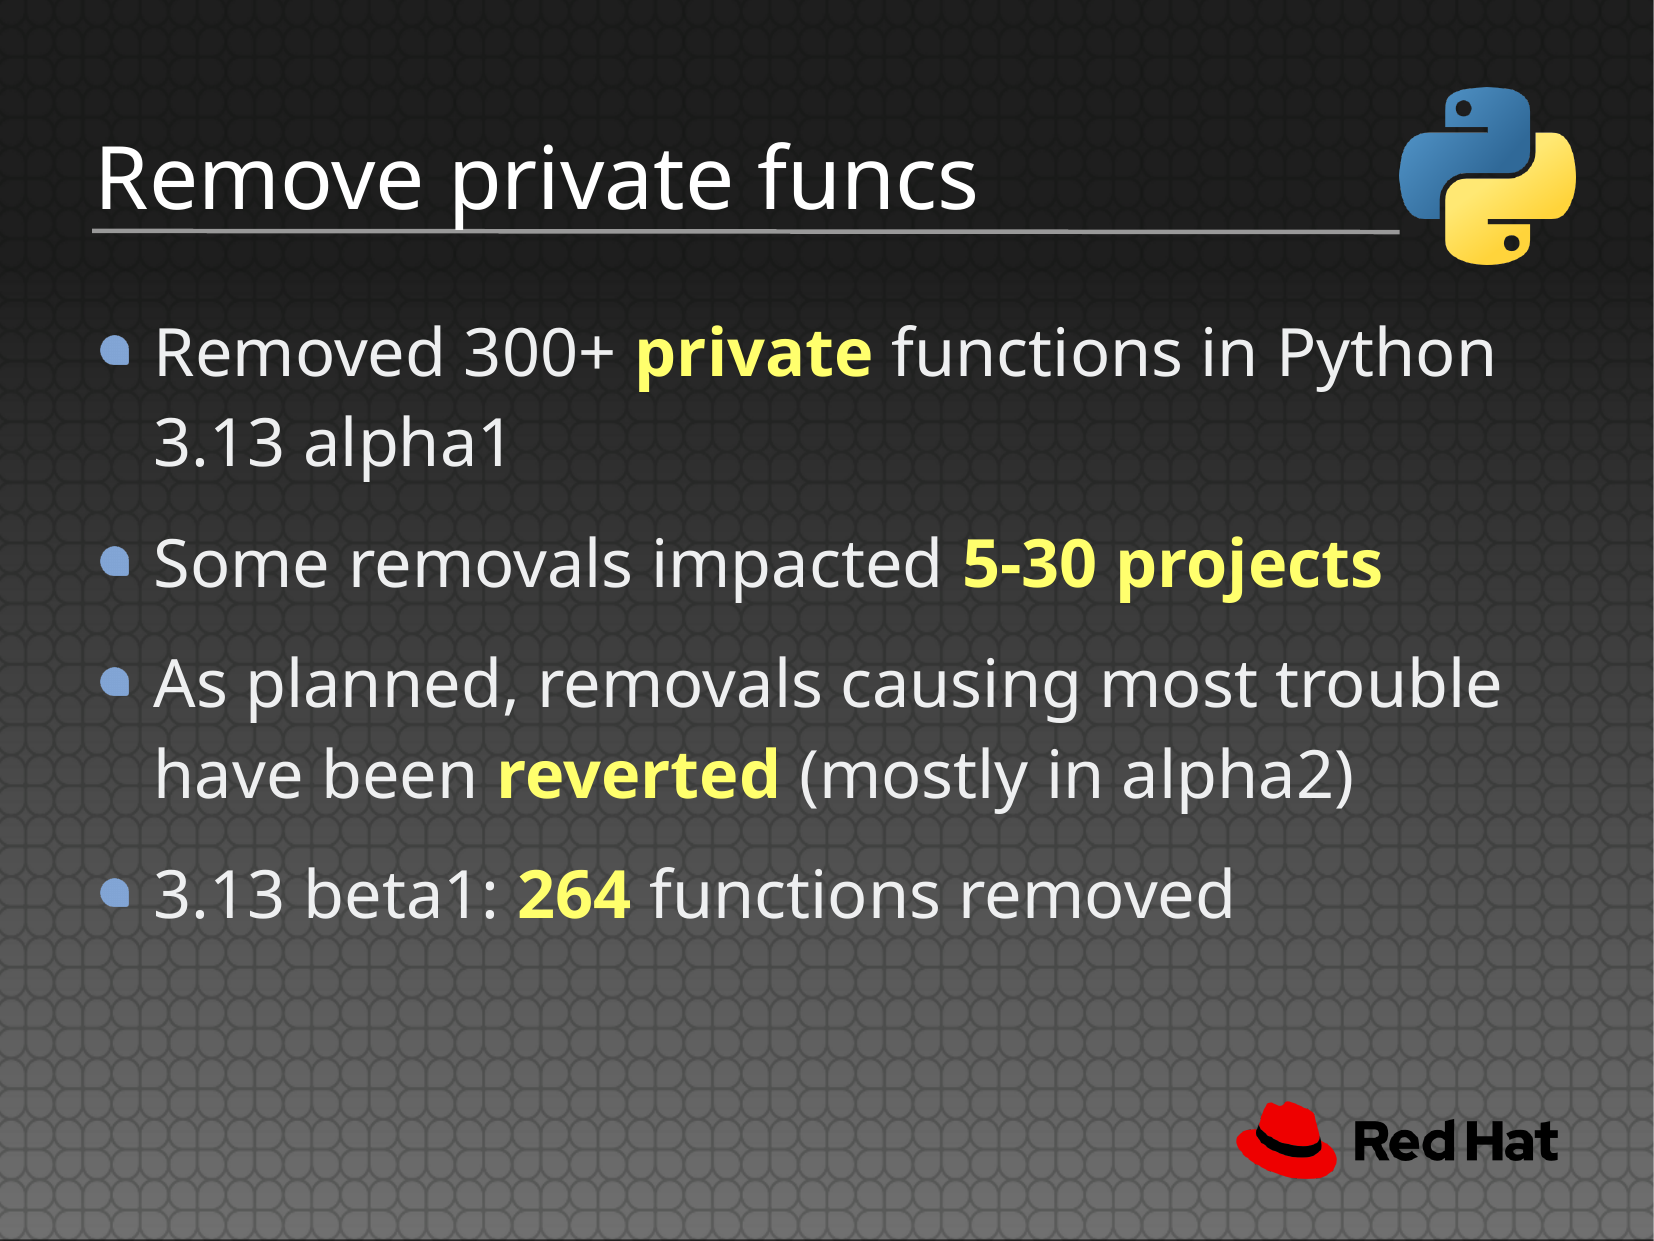

Remove private funcs
# Removed 300+ private functions in Python 3.13 alpha1
Some removals impacted 5-30 projects
As planned, removals causing most trouble have been reverted (mostly in alpha2)
3.13 beta1: 264 functions removed